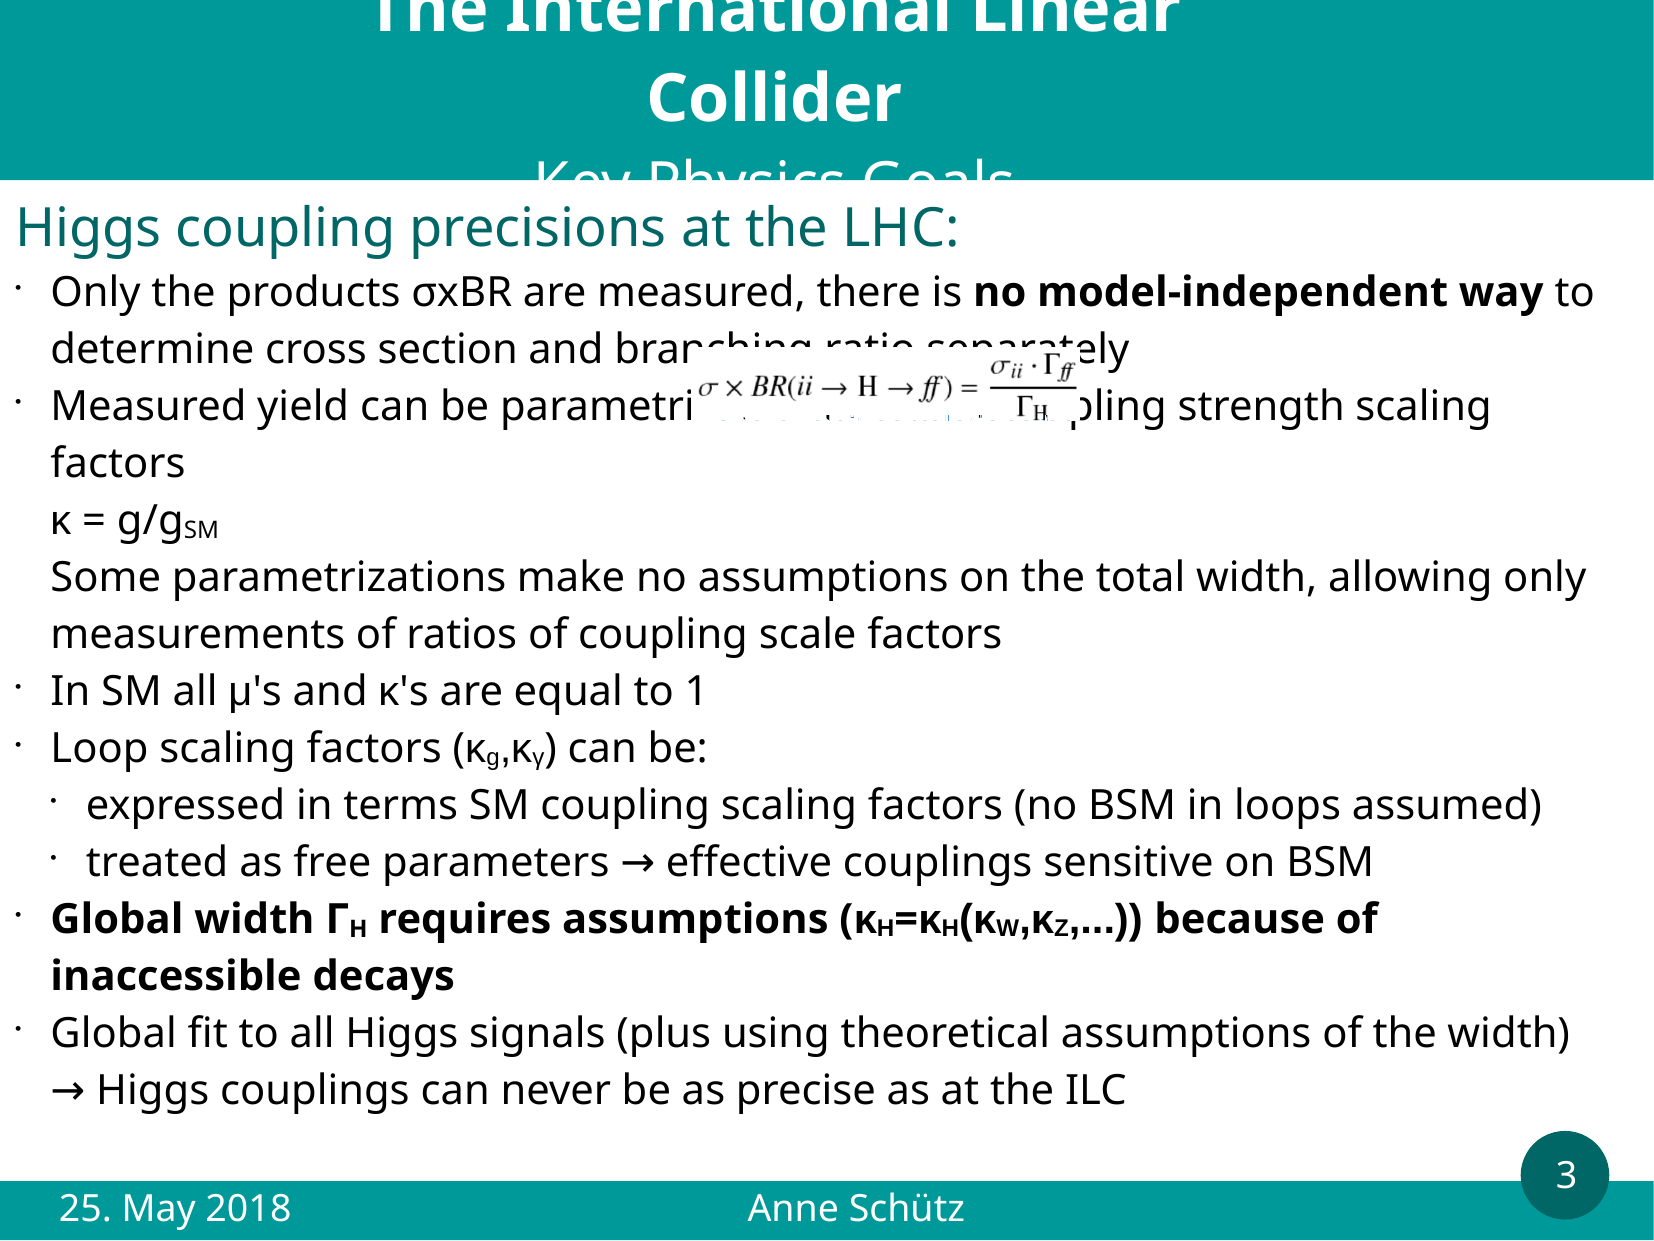

# The International Linear Collider Key Physics Goals
Higgs coupling precisions at the LHC:
Only the products σxBR are measured, there is no model-independent way to determine cross section and branching ratio separately
Measured yield can be parametrized in terms of coupling strength scaling factors
κ = g/gSM
Some parametrizations make no assumptions on the total width, allowing only measurements of ratios of coupling scale factors
In SM all μ's and κ's are equal to 1
Loop scaling factors (κg,κγ) can be:
expressed in terms SM coupling scaling factors (no BSM in loops assumed)
treated as free parameters → effective couplings sensitive on BSM
Global width ΓH requires assumptions (κH=κH(κW,κZ,...)) because of inaccessible decays
Global fit to all Higgs signals (plus using theoretical assumptions of the width)
→ Higgs couplings can never be as precise as at the ILC